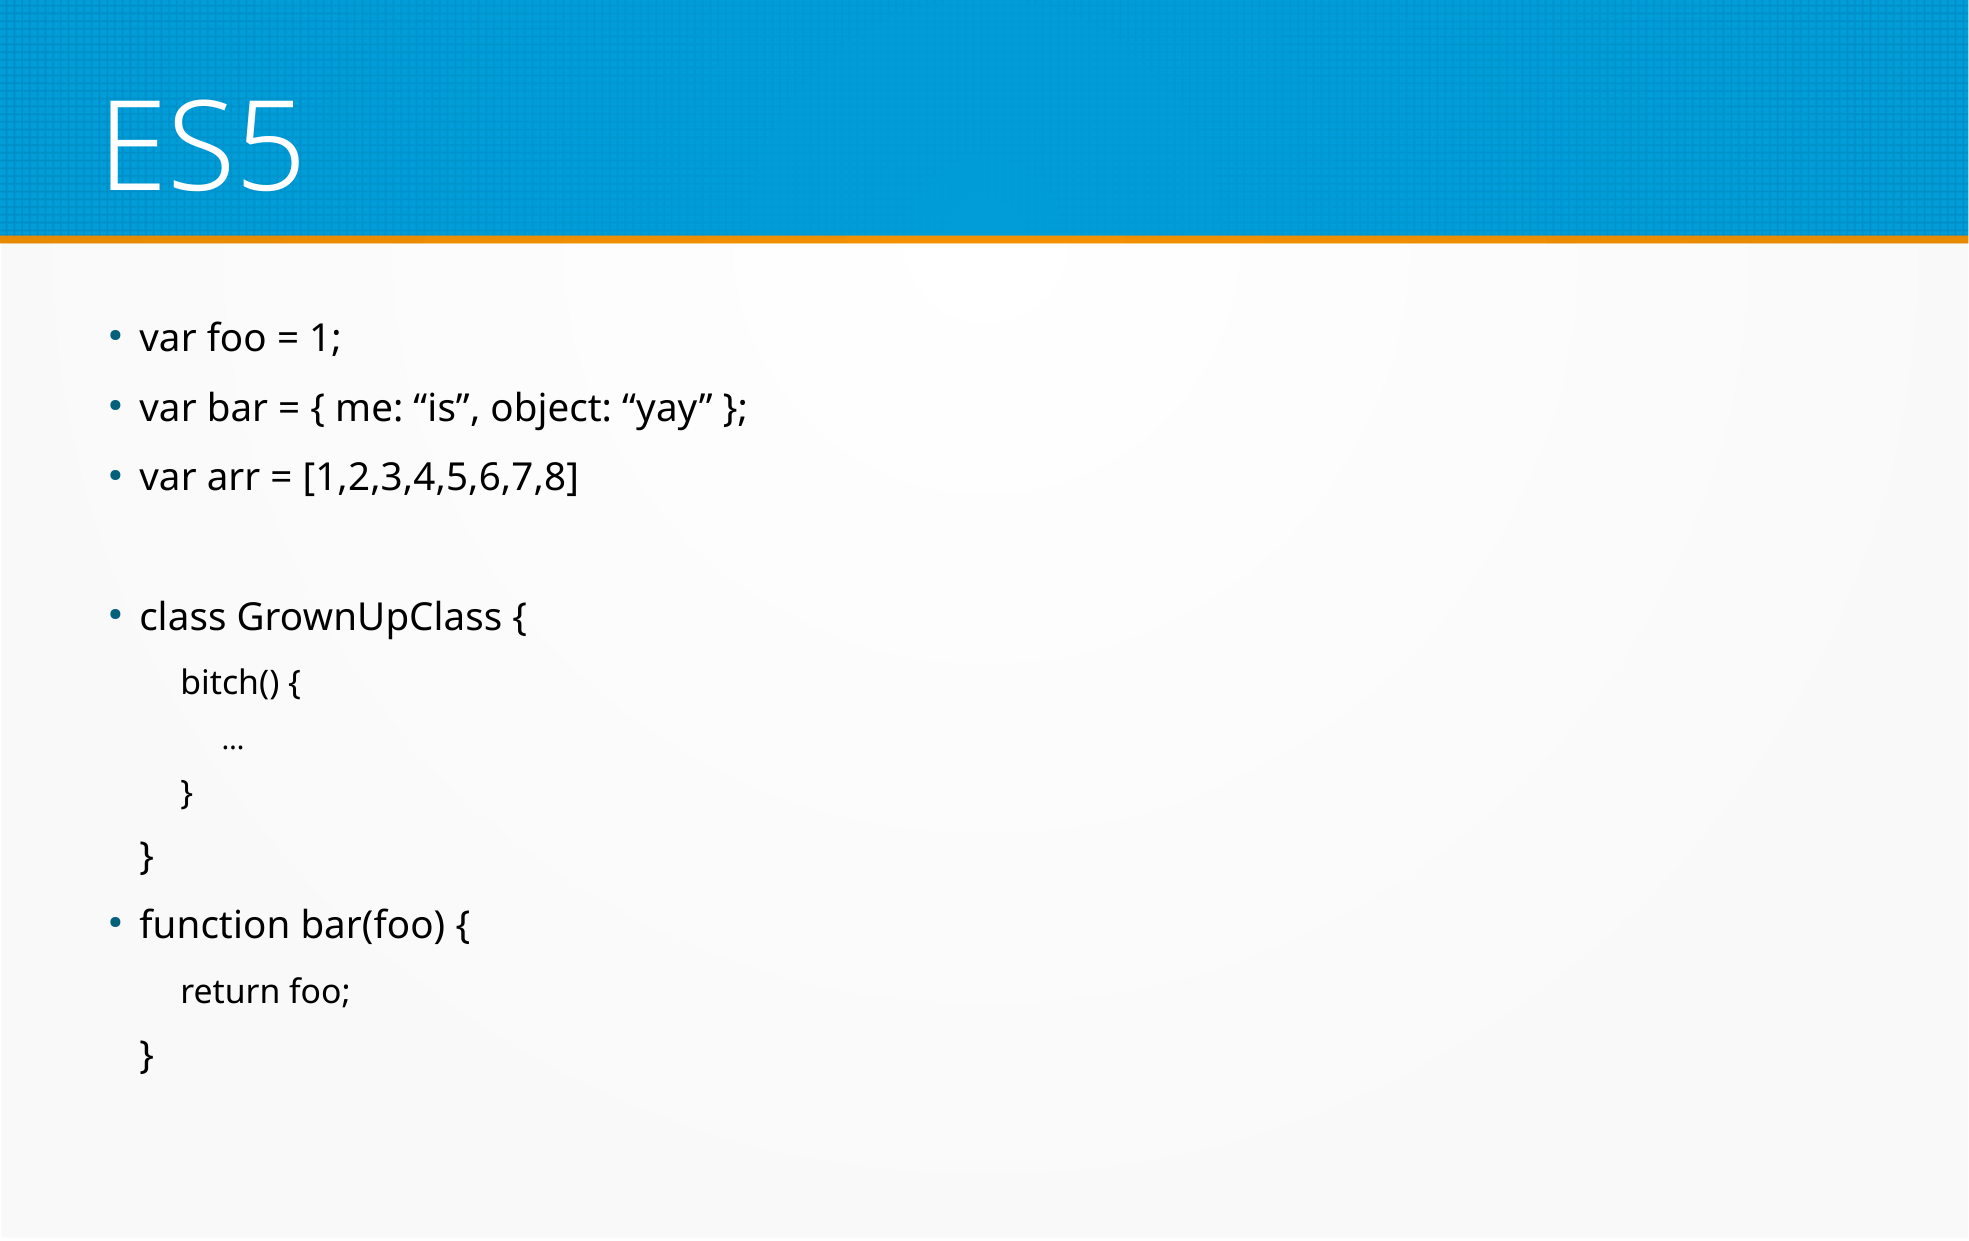

# ES5
var foo = 1;
var bar = { me: “is”, object: “yay” };
var arr = [1,2,3,4,5,6,7,8]
class GrownUpClass {
bitch() {
…
}
}
function bar(foo) {
return foo;
}